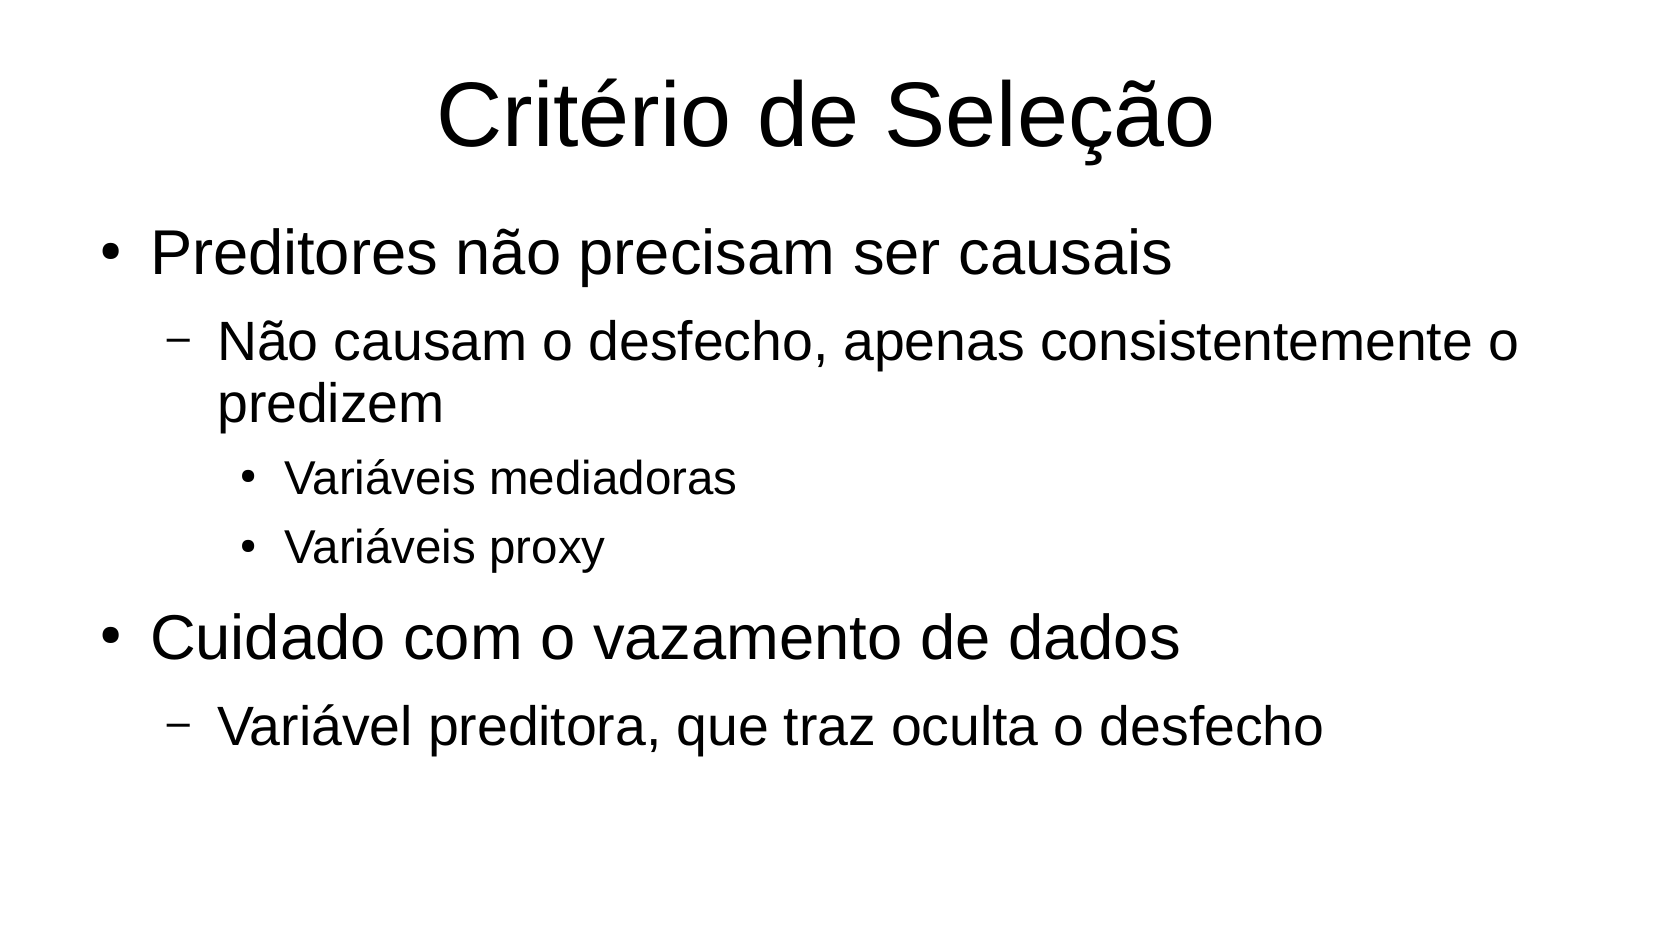

# Critério de Seleção
Preditores não precisam ser causais
Não causam o desfecho, apenas consistentemente o predizem
Variáveis mediadoras
Variáveis proxy
Cuidado com o vazamento de dados
Variável preditora, que traz oculta o desfecho